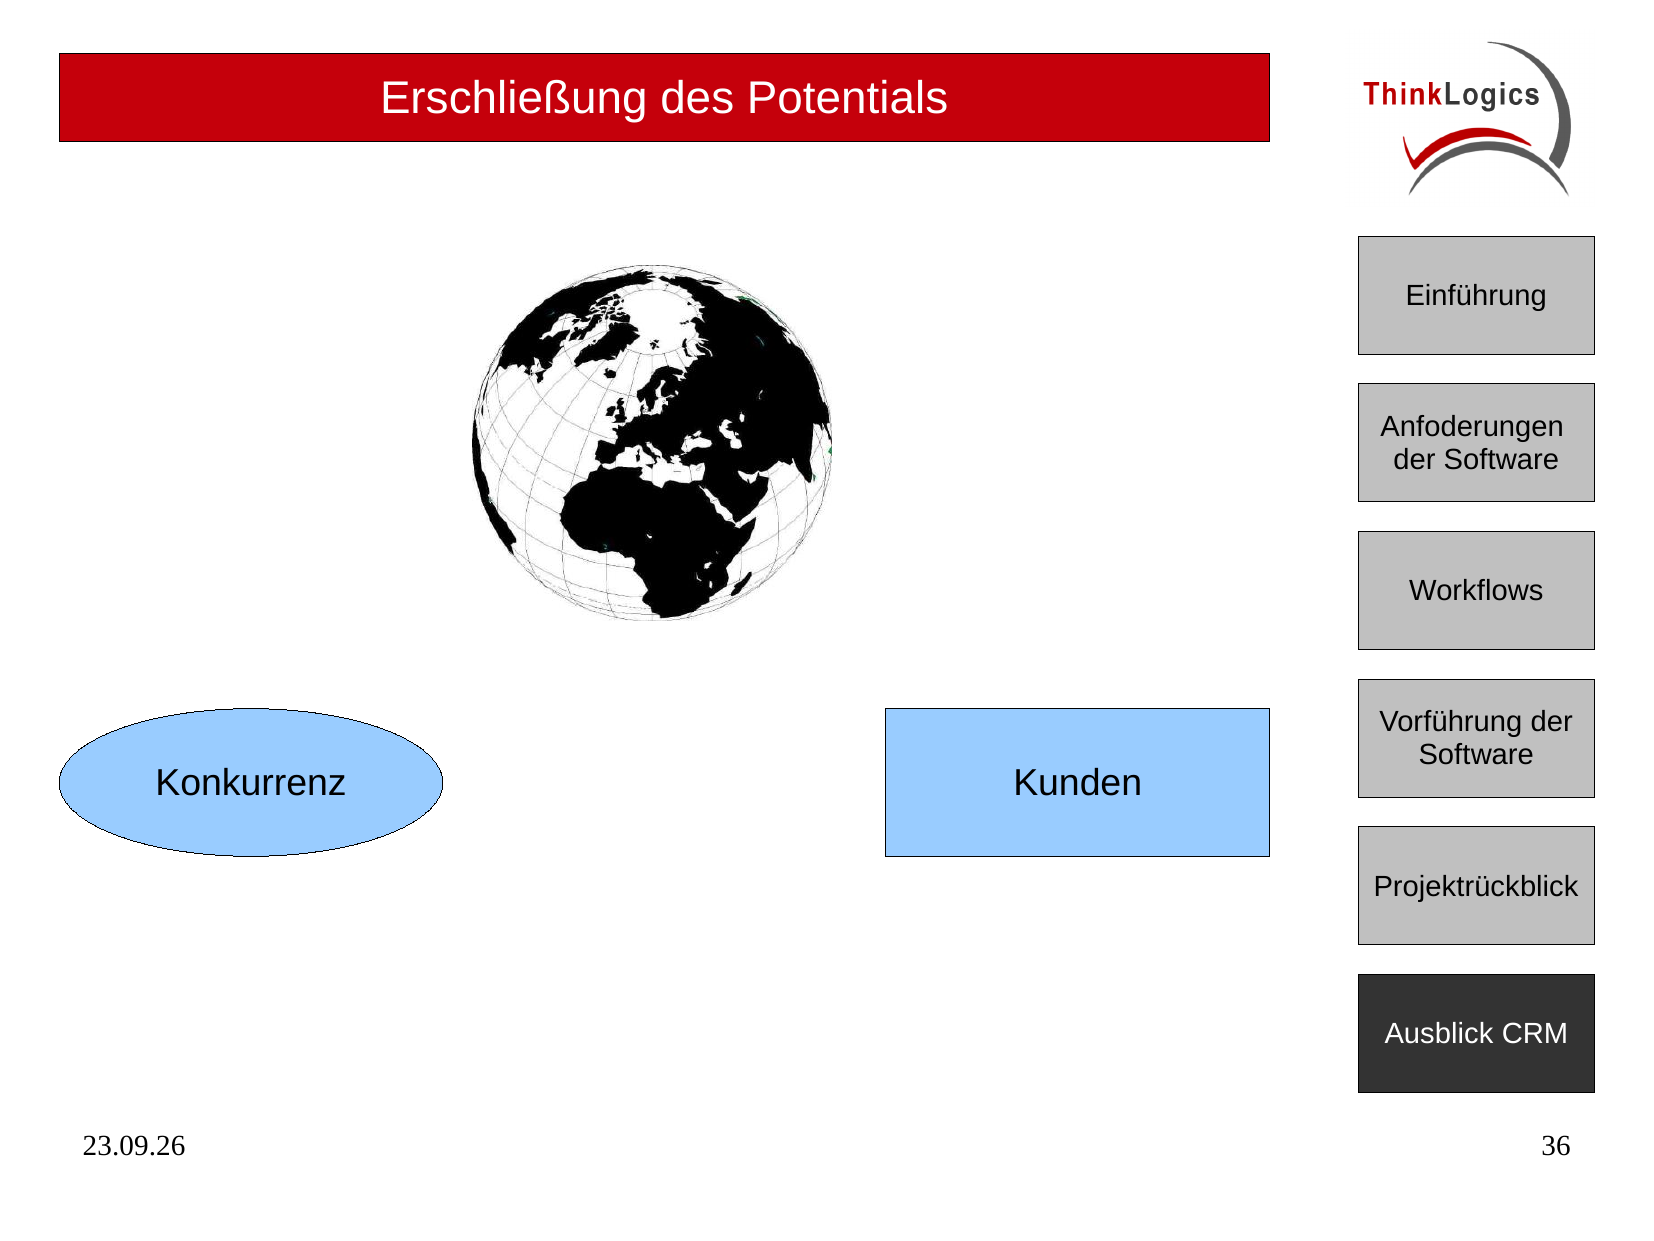

Erschließung des Potentials
Einführung
Anfoderungen
der Software
Workflows
Vorführung der
Software
Konkurrenz
Kunden
Projektrückblick
Ausblick CRM
36